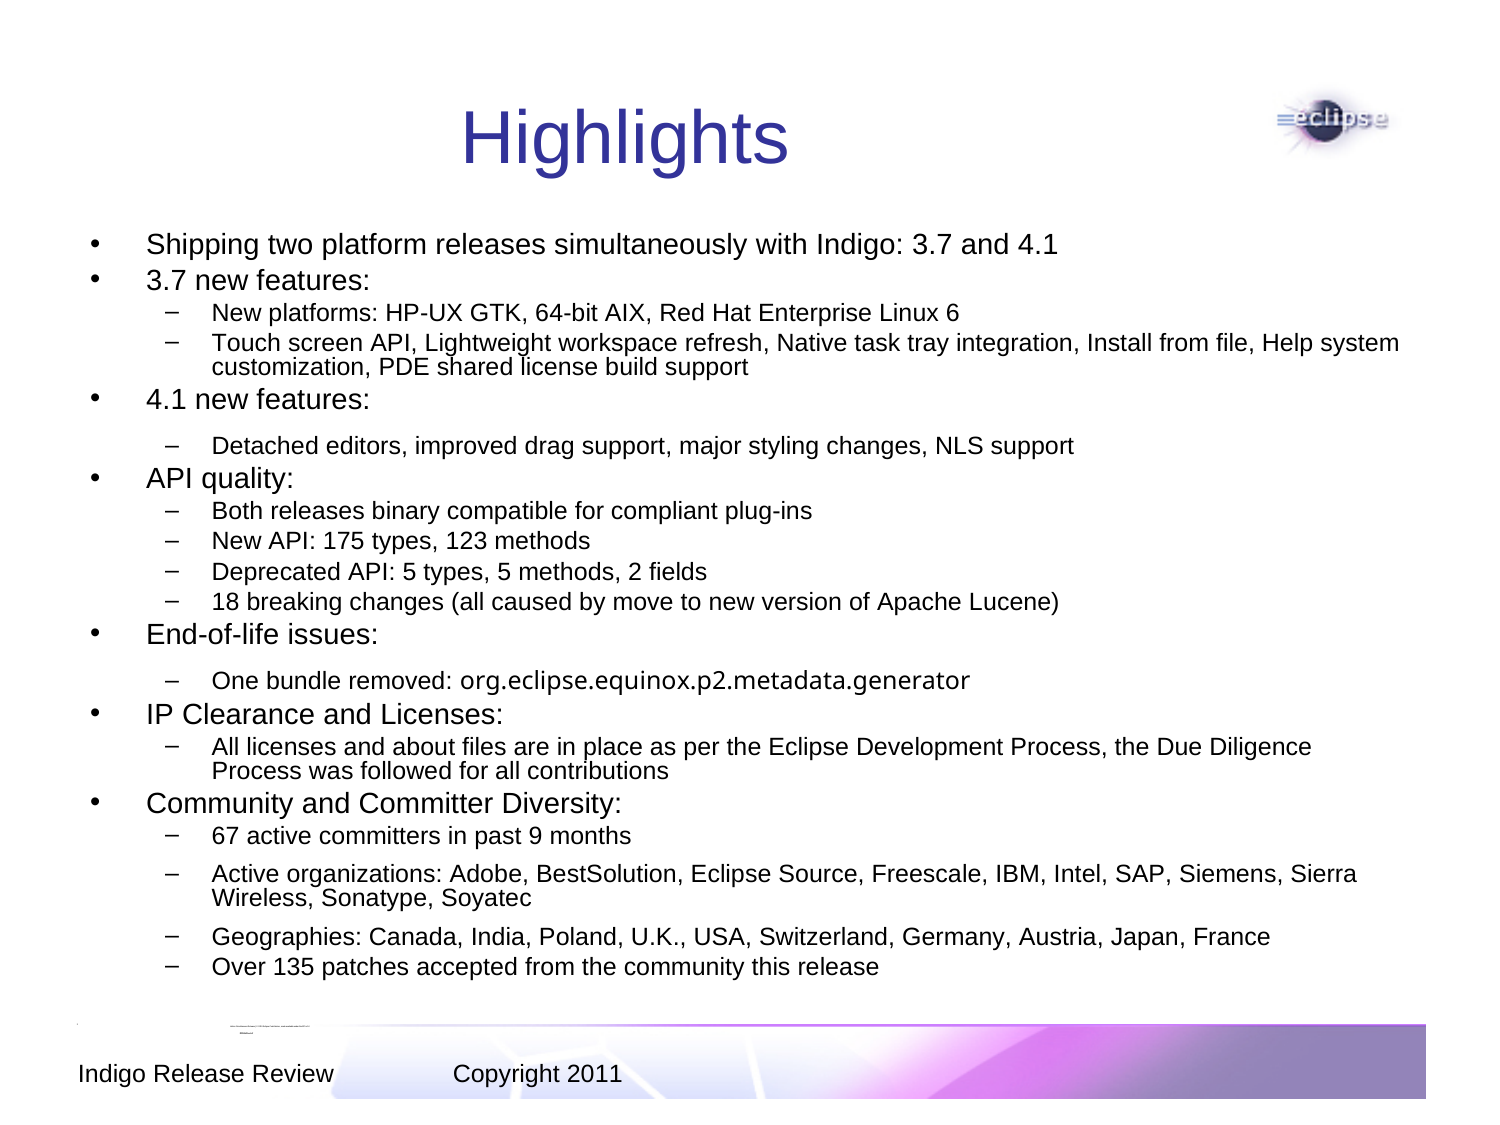

# Highlights
Shipping two platform releases simultaneously with Indigo: 3.7 and 4.1
3.7 new features:
New platforms: HP-UX GTK, 64-bit AIX, Red Hat Enterprise Linux 6
Touch screen API, Lightweight workspace refresh, Native task tray integration, Install from file, Help system customization, PDE shared license build support
4.1 new features:
Detached editors, improved drag support, major styling changes, NLS support
API quality:
Both releases binary compatible for compliant plug-ins
New API: 175 types, 123 methods
Deprecated API: 5 types, 5 methods, 2 fields
18 breaking changes (all caused by move to new version of Apache Lucene)
End-of-life issues:
One bundle removed: org.eclipse.equinox.p2.metadata.generator
IP Clearance and Licenses:
All licenses and about files are in place as per the Eclipse Development Process, the Due Diligence Process was followed for all contributions
Community and Committer Diversity:
67 active committers in past 9 months
Active organizations: Adobe, BestSolution, Eclipse Source, Freescale, IBM, Intel, SAP, Siemens, Sierra Wireless, Sonatype, Soyatec
Geographies: Canada, India, Poland, U.K., USA, Switzerland, Germany, Austria, Japan, France
Over 135 patches accepted from the community this release
2
Copyright 2011